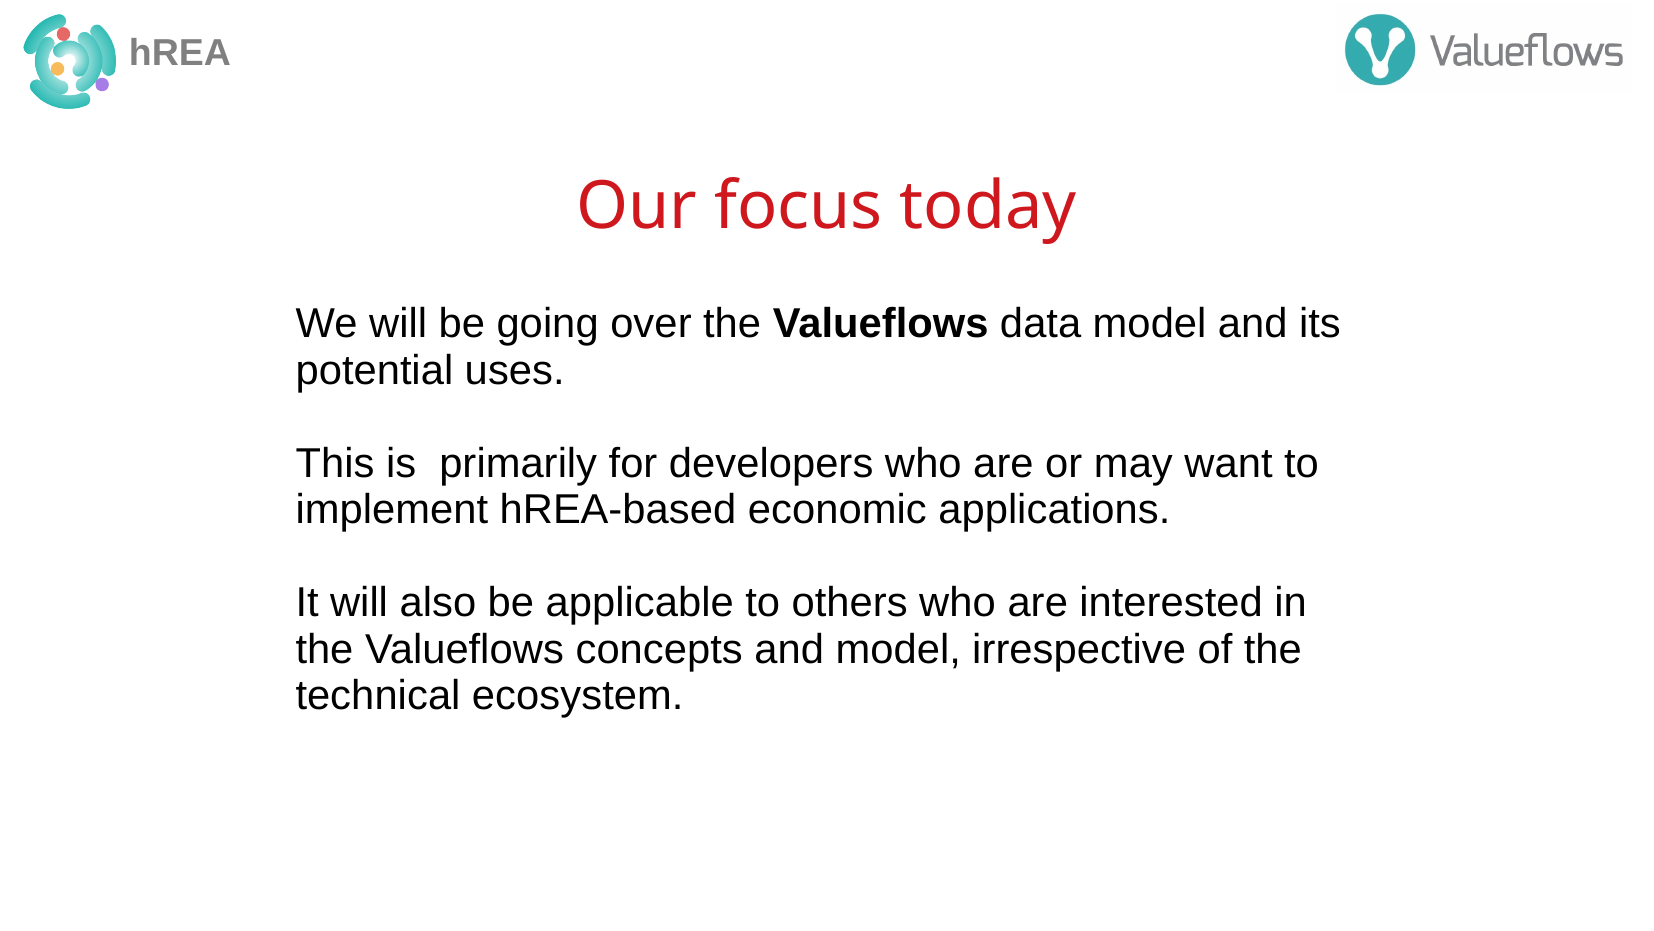

hREA
Our focus today
We will be going over the Valueflows data model and its potential uses.
This is primarily for developers who are or may want to implement hREA-based economic applications.
It will also be applicable to others who are interested in the Valueflows concepts and model, irrespective of the technical ecosystem.